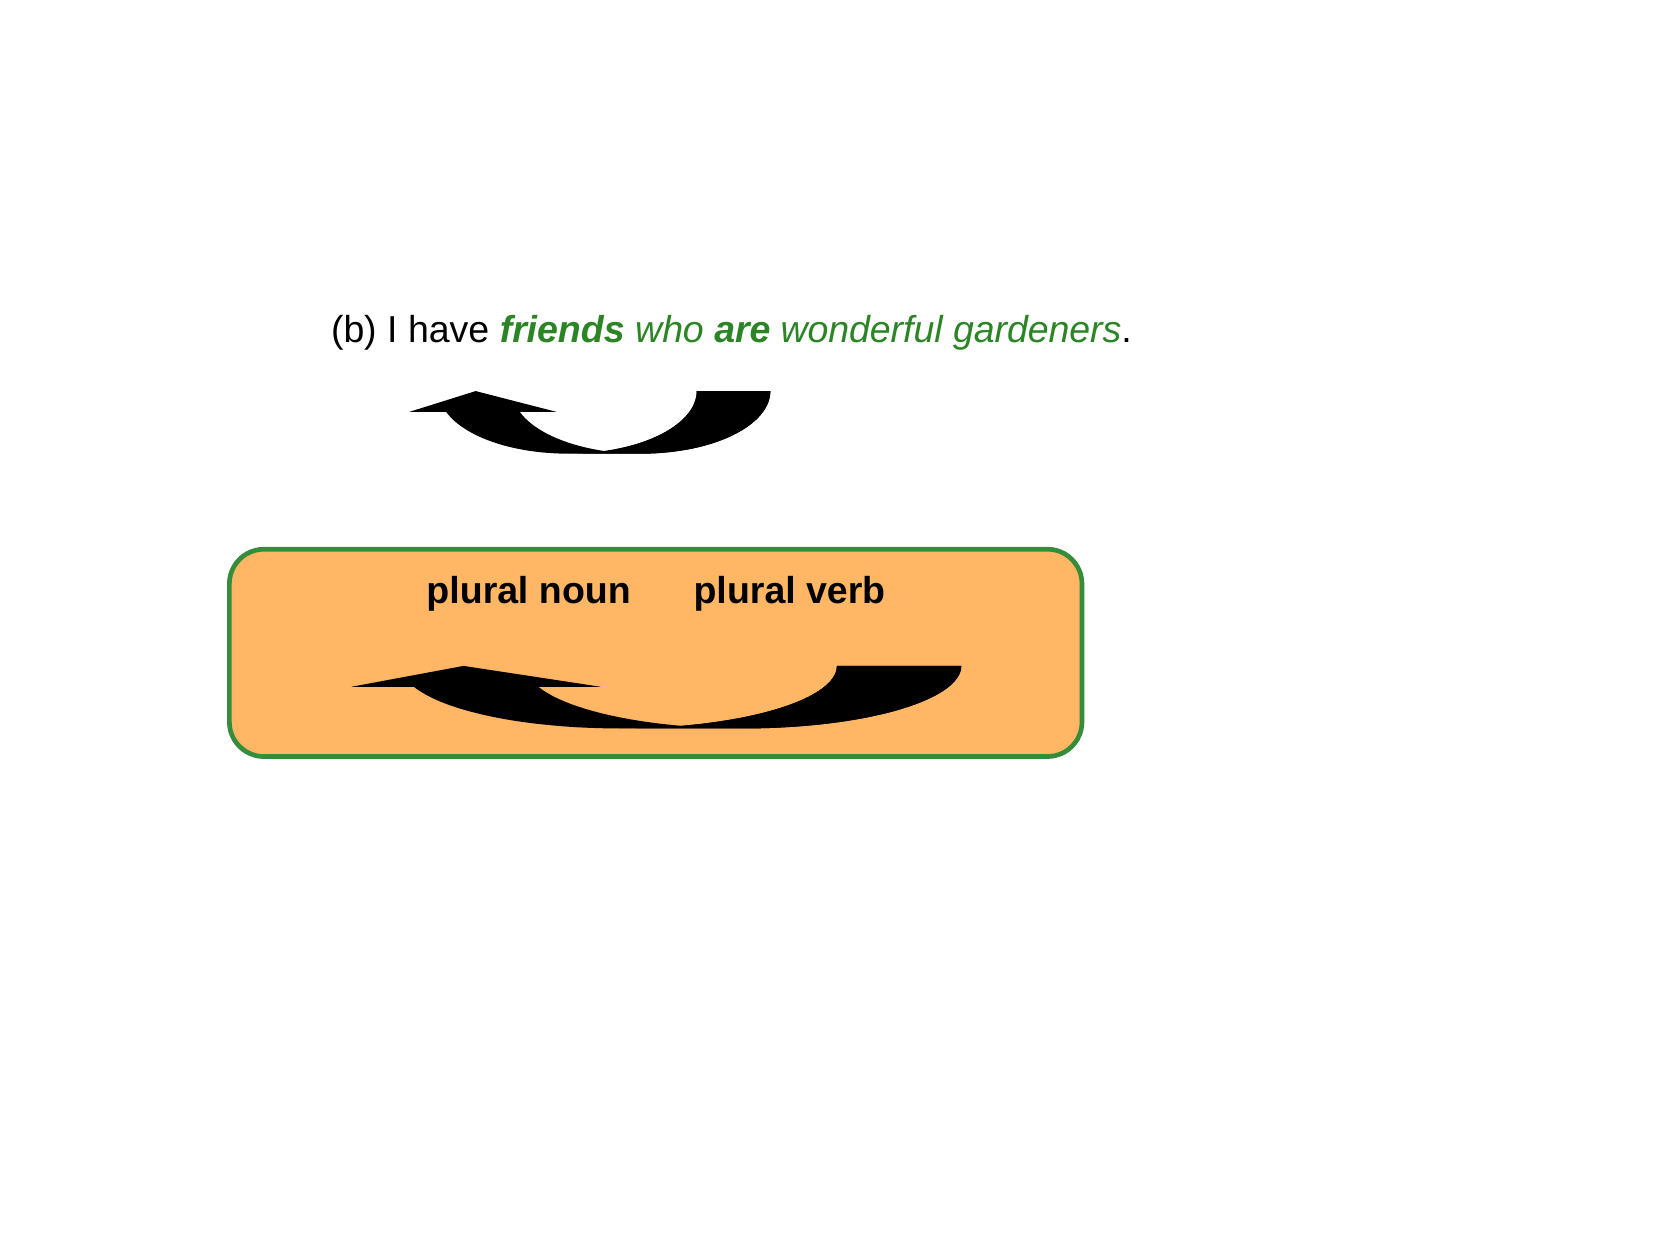

12-5 SINGULAR AND PLURAL VERBS IN ADJECTIVE
 CLAUSES
(b) I have friends who are wonderful gardeners.
plural noun plural verb